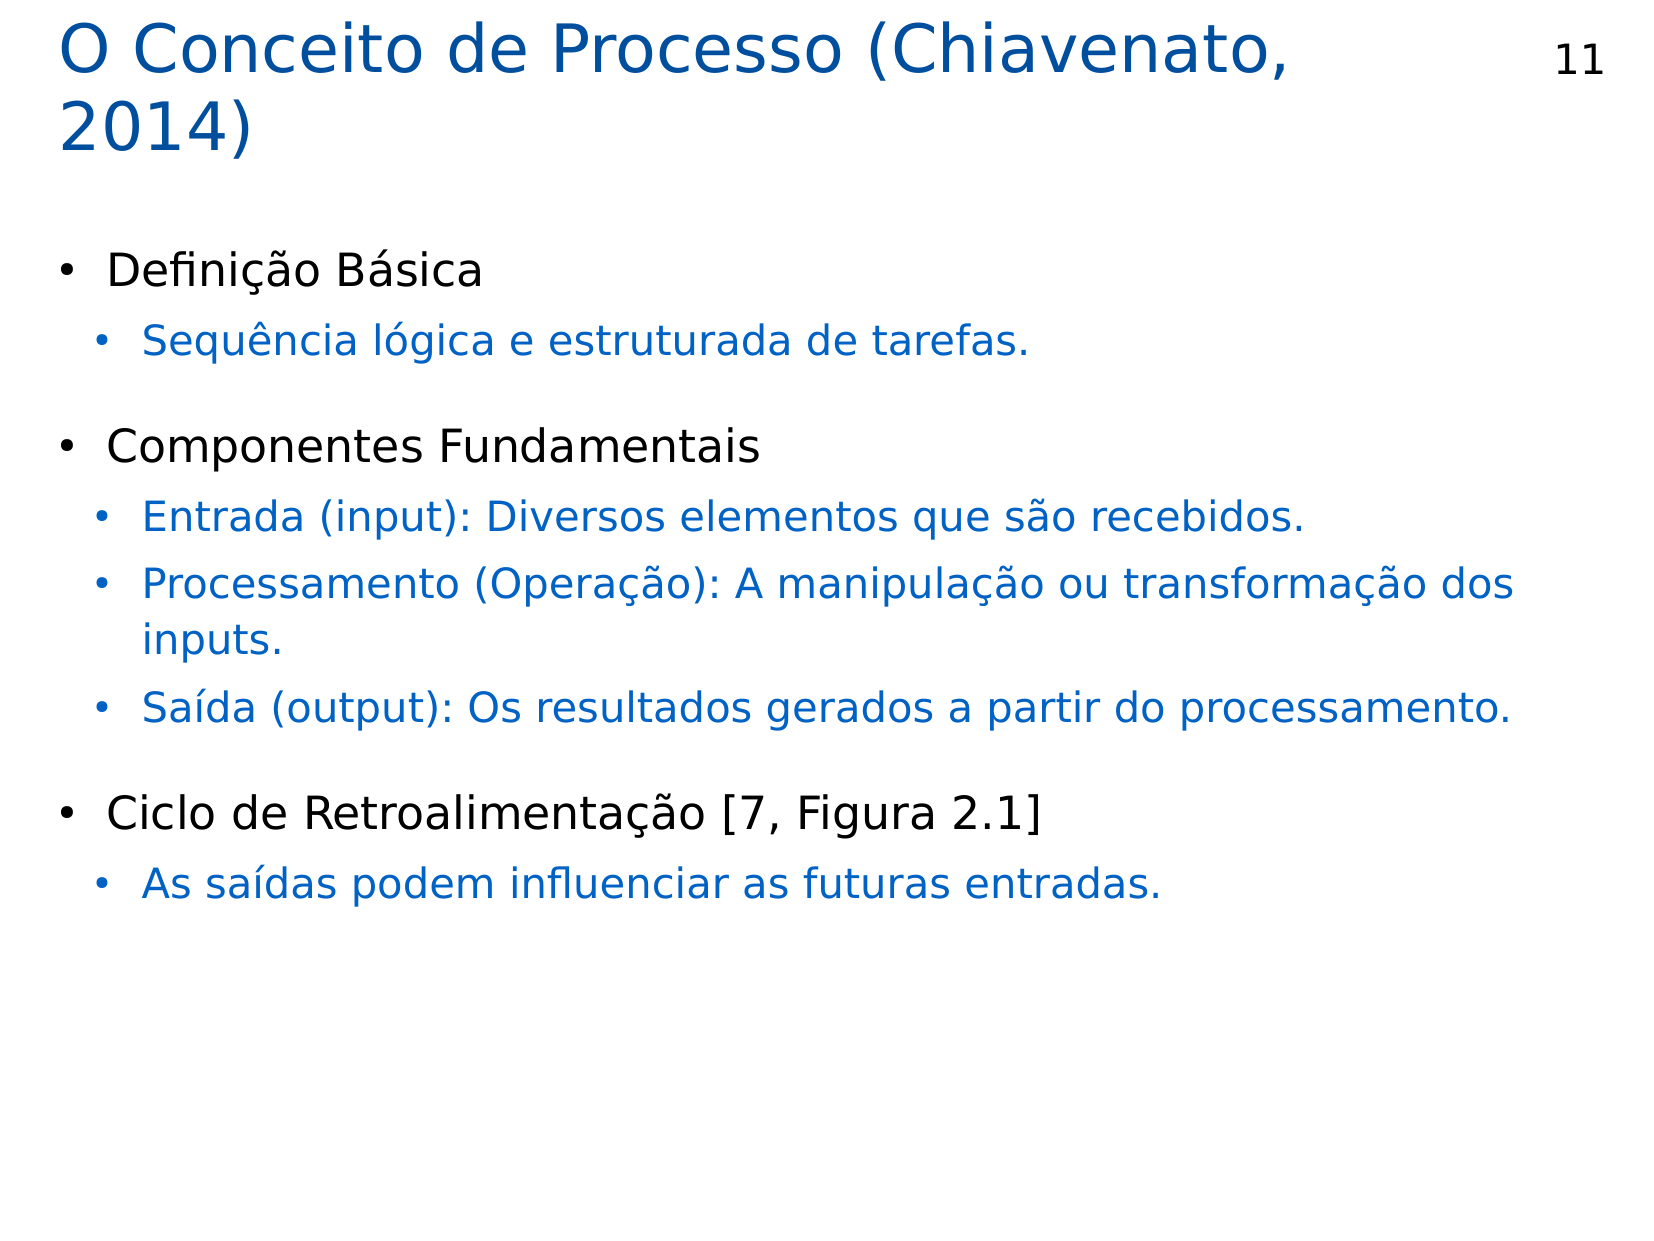

# O Conceito de Processo (Chiavenato, 2014)
11
Definição Básica
Sequência lógica e estruturada de tarefas.
Componentes Fundamentais
Entrada (input): Diversos elementos que são recebidos.
Processamento (Operação): A manipulação ou transformação dos inputs.
Saída (output): Os resultados gerados a partir do processamento.
Ciclo de Retroalimentação [7, Figura 2.1]
As saídas podem influenciar as futuras entradas.